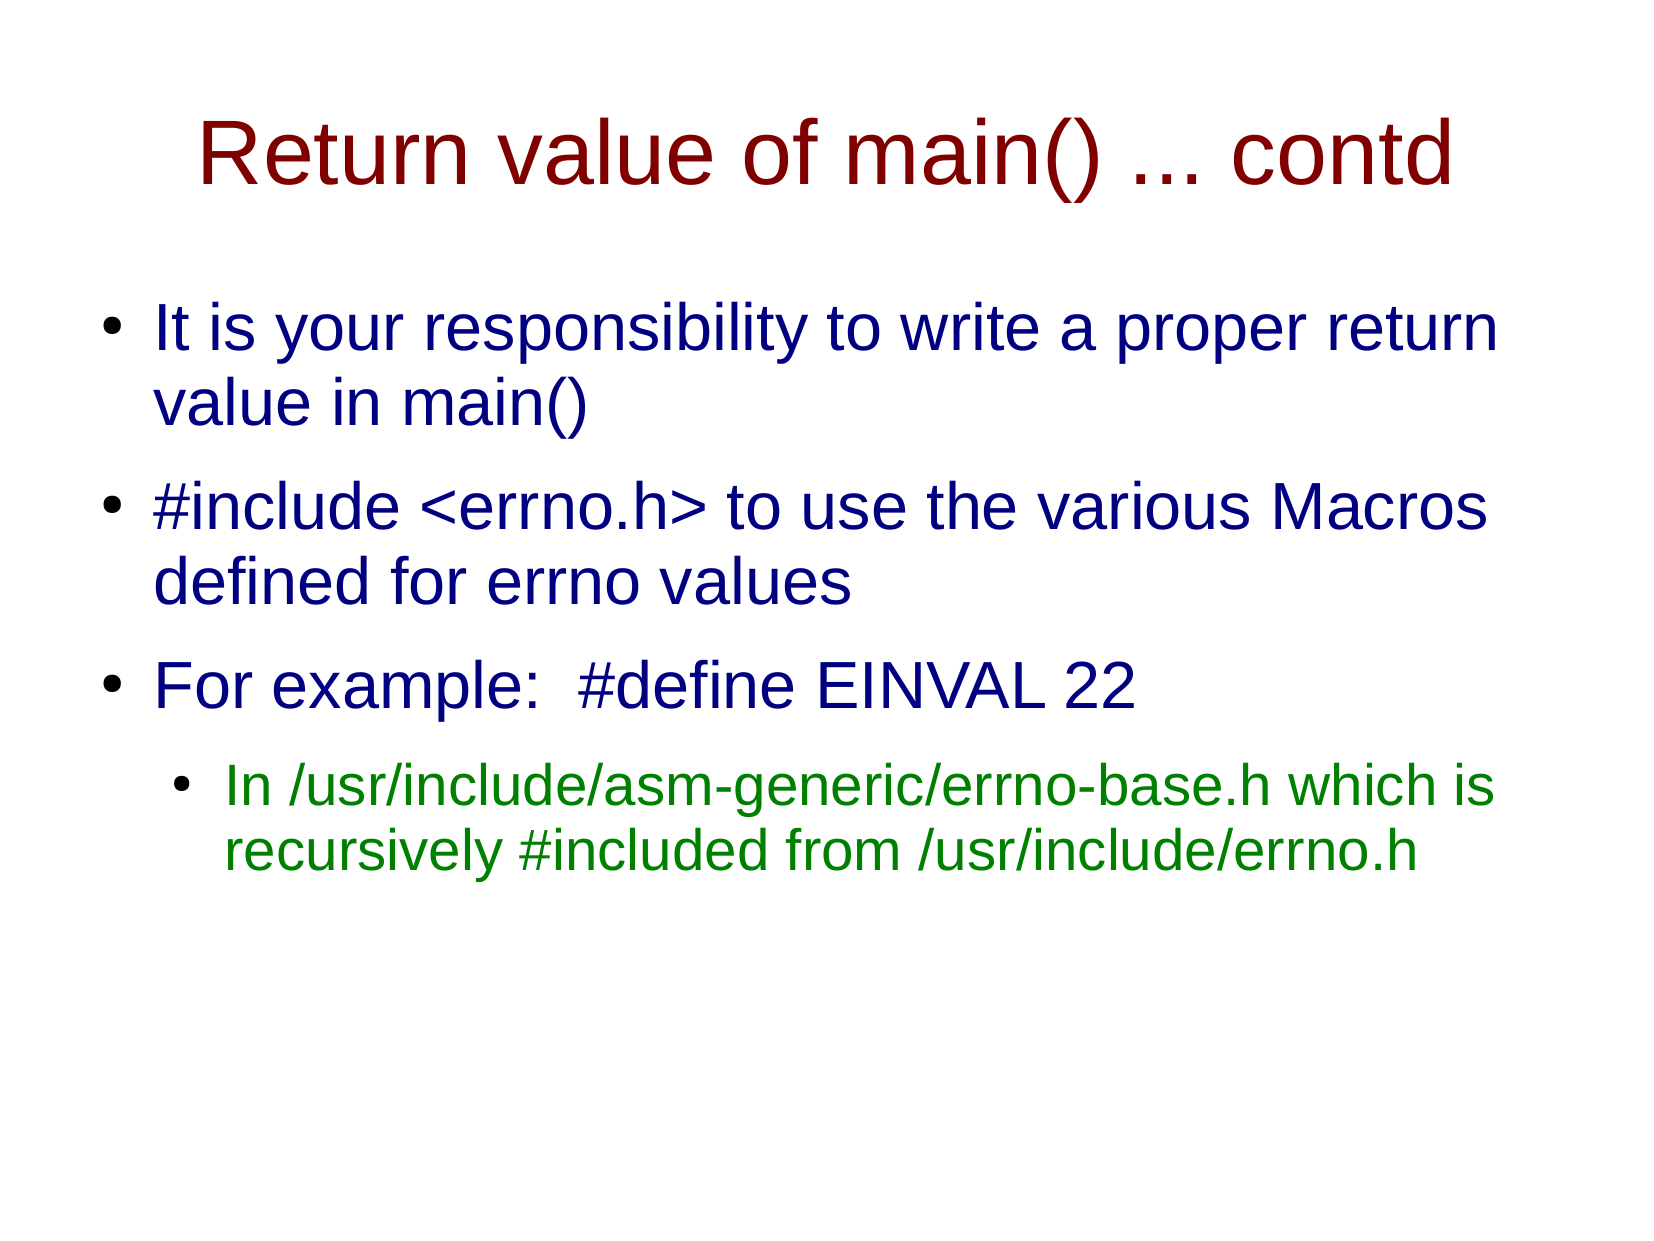

# Return value of main() ... contd
It is your responsibility to write a proper return value in main()
#include <errno.h> to use the various Macros defined for errno values
For example: #define EINVAL 22
In /usr/include/asm-generic/errno-base.h which is recursively #included from /usr/include/errno.h